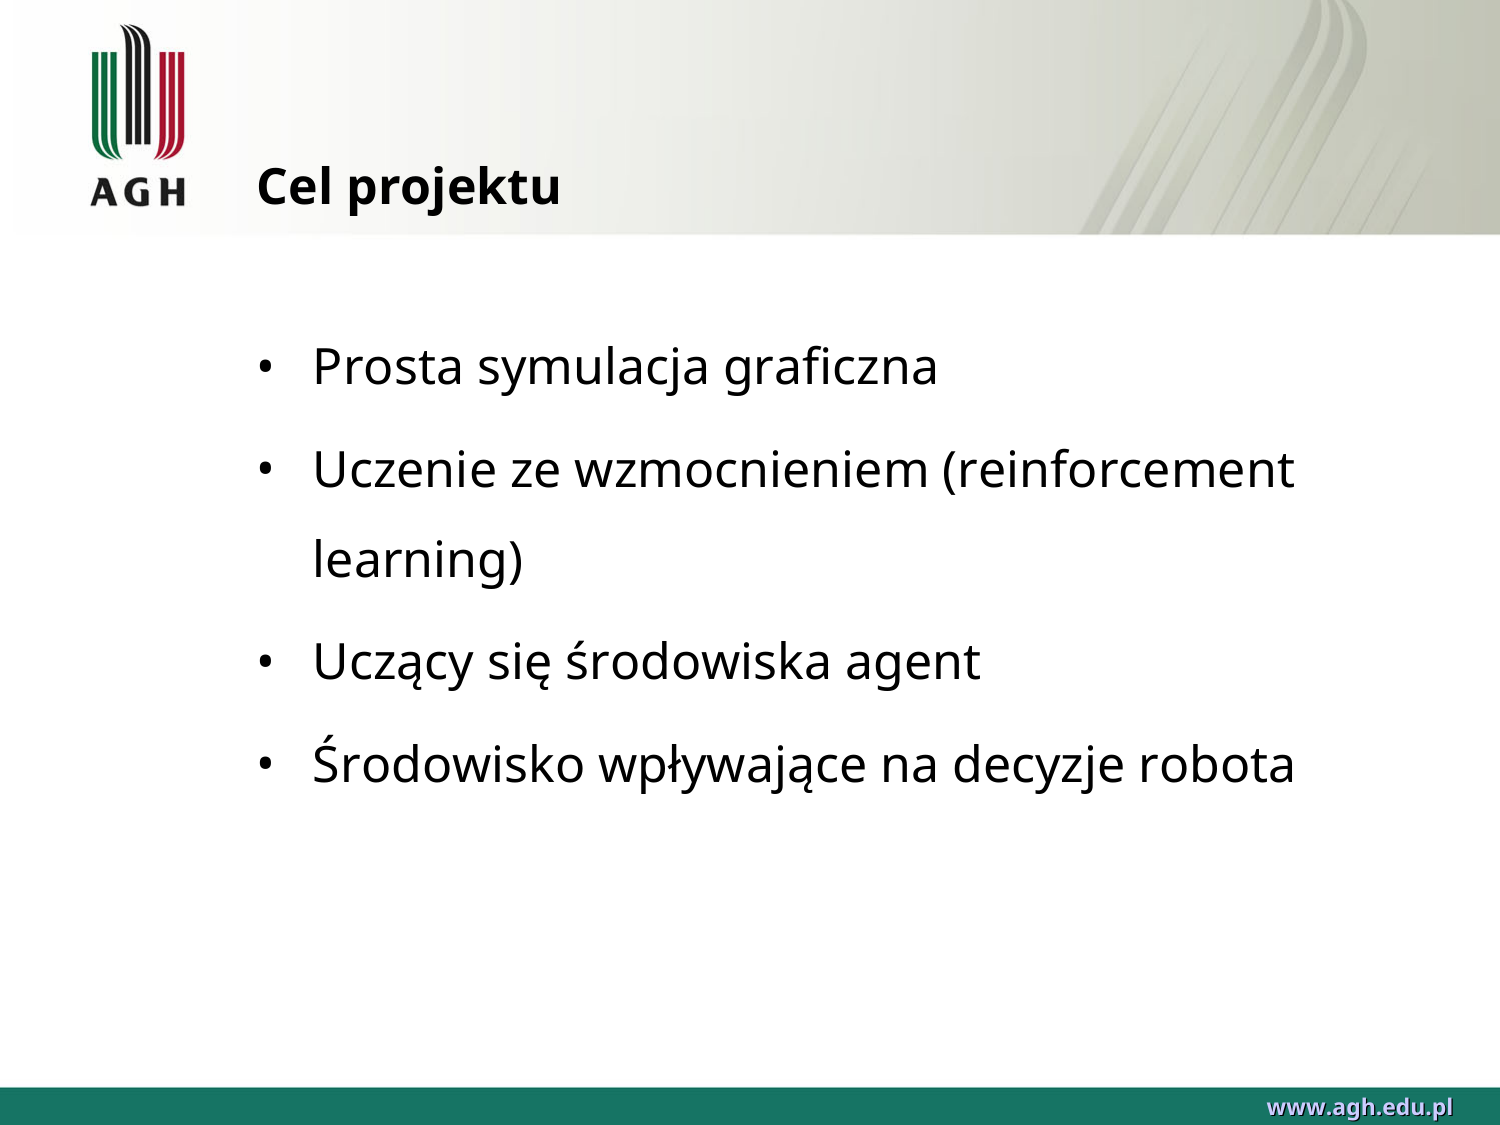

Cel projektu
Prosta symulacja graficzna
Uczenie ze wzmocnieniem (reinforcement learning)
Uczący się środowiska agent
Środowisko wpływające na decyzje robota
www.agh.edu.pl